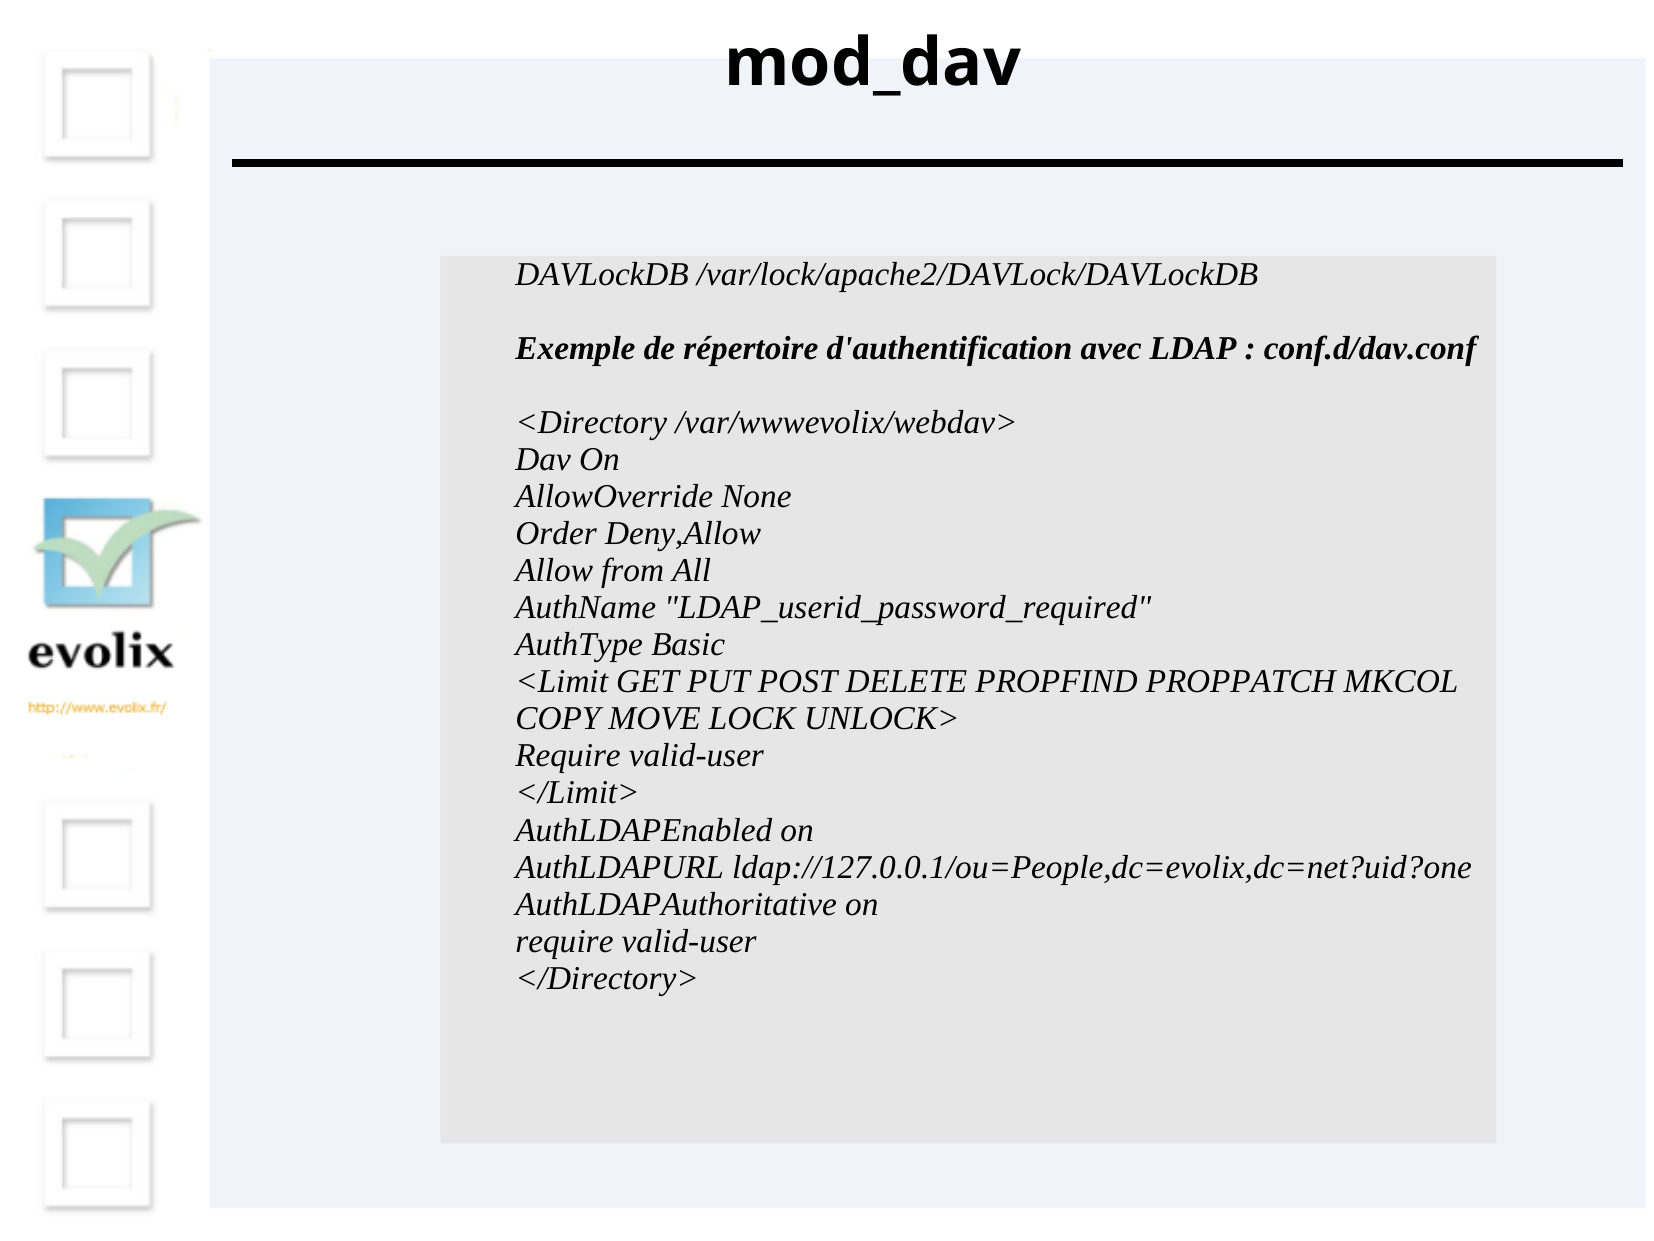

# mod_dav
DAVLockDB /var/lock/apache2/DAVLock/DAVLockDB
Exemple de répertoire d'authentification avec LDAP : conf.d/dav.conf
<Directory /var/wwwevolix/webdav>
Dav On
AllowOverride None
Order Deny,Allow
Allow from All
AuthName "LDAP_userid_password_required"
AuthType Basic
<Limit GET PUT POST DELETE PROPFIND PROPPATCH MKCOL COPY MOVE LOCK UNLOCK>
Require valid-user
</Limit>
AuthLDAPEnabled on
AuthLDAPURL ldap://127.0.0.1/ou=People,dc=evolix,dc=net?uid?one
AuthLDAPAuthoritative on
require valid-user
</Directory>